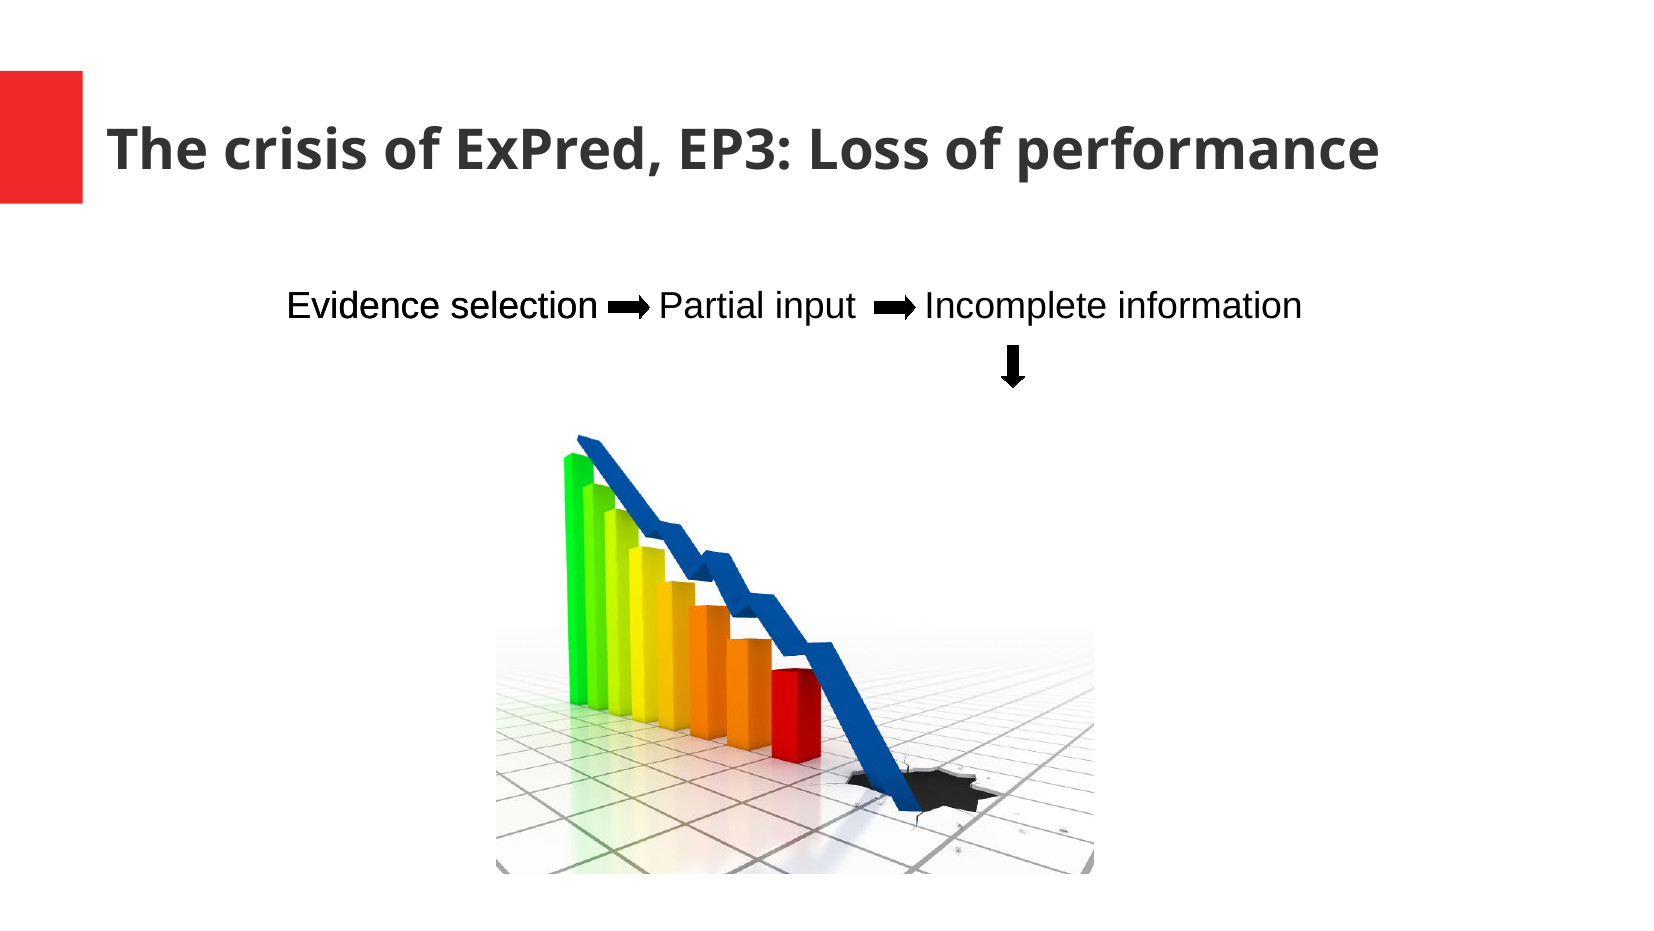

# The crisis of ExPred, EP3: Loss of performance
Evidence selection
Evidence selection
Partial input
Incomplete information